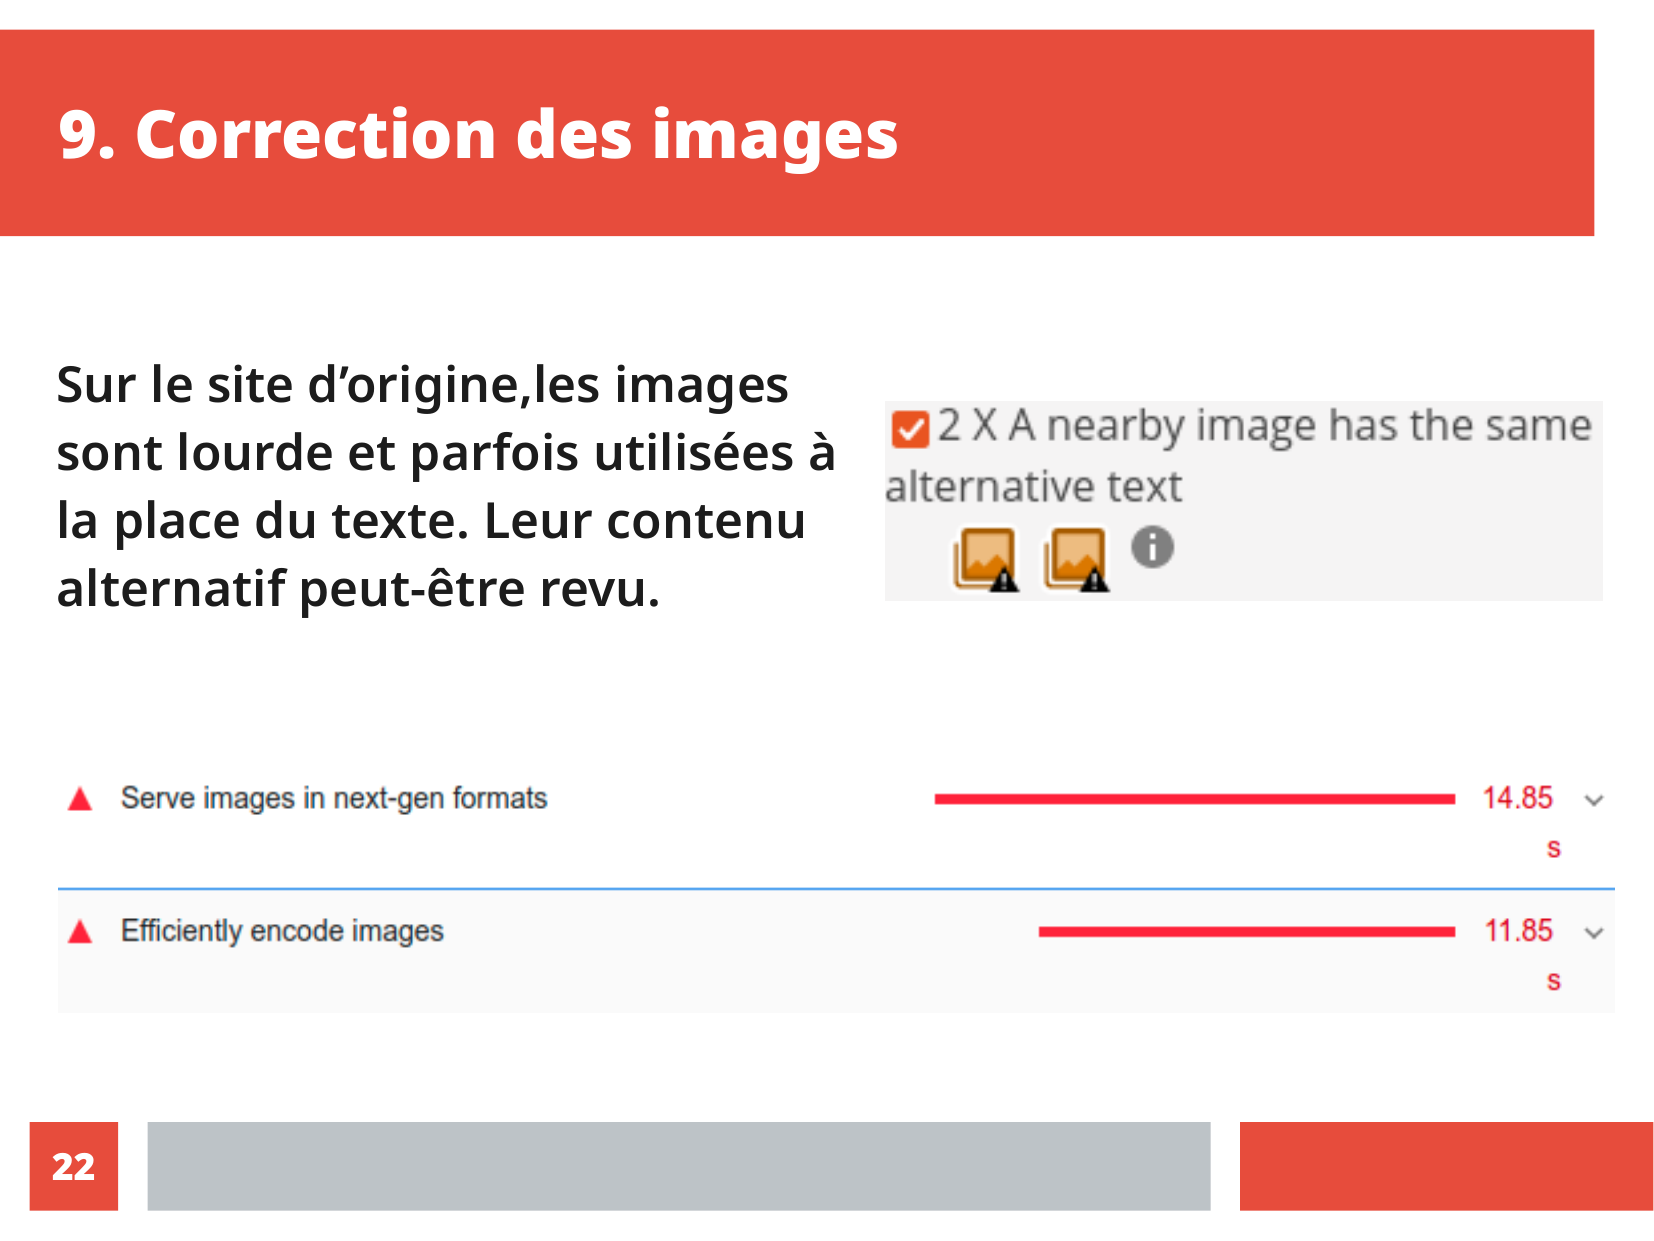

# 9. Correction des images
Sur le site d’origine,les images sont lourde et parfois utilisées à la place du texte. Leur contenu alternatif peut-être revu.
22